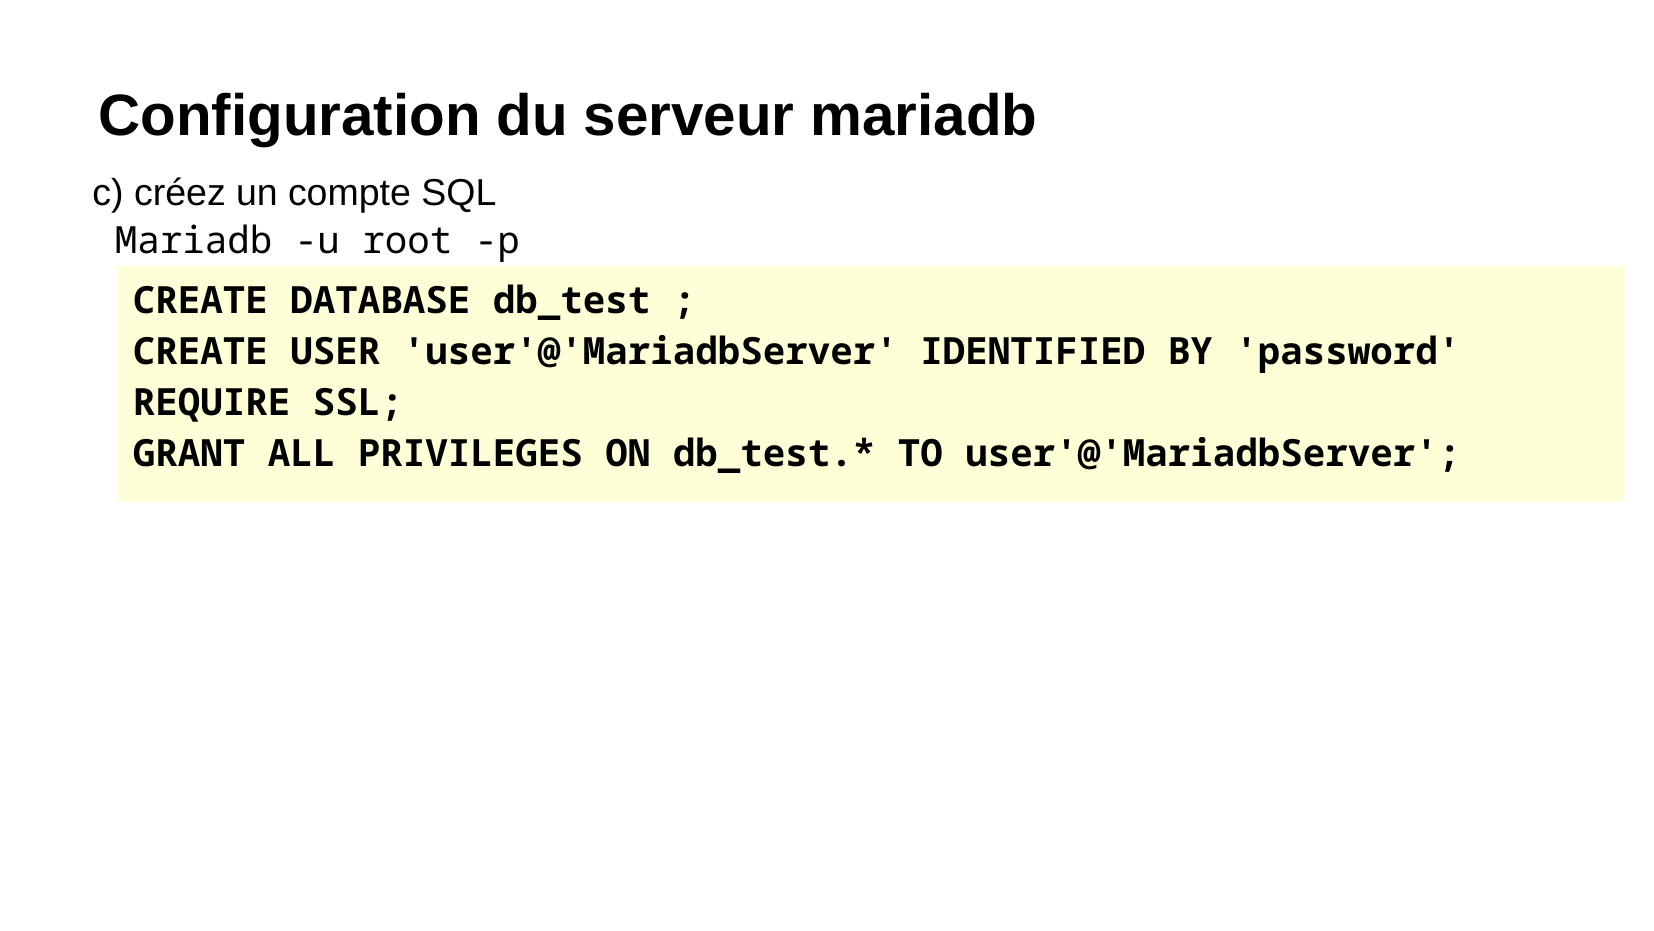

# Configuration du serveur mariadb
c) créez un compte SQL
 Mariadb -u root -p
CREATE DATABASE db_test ;
CREATE USER 'user'@'MariadbServer' IDENTIFIED BY 'password' REQUIRE SSL;
GRANT ALL PRIVILEGES ON db_test.* TO user'@'MariadbServer';